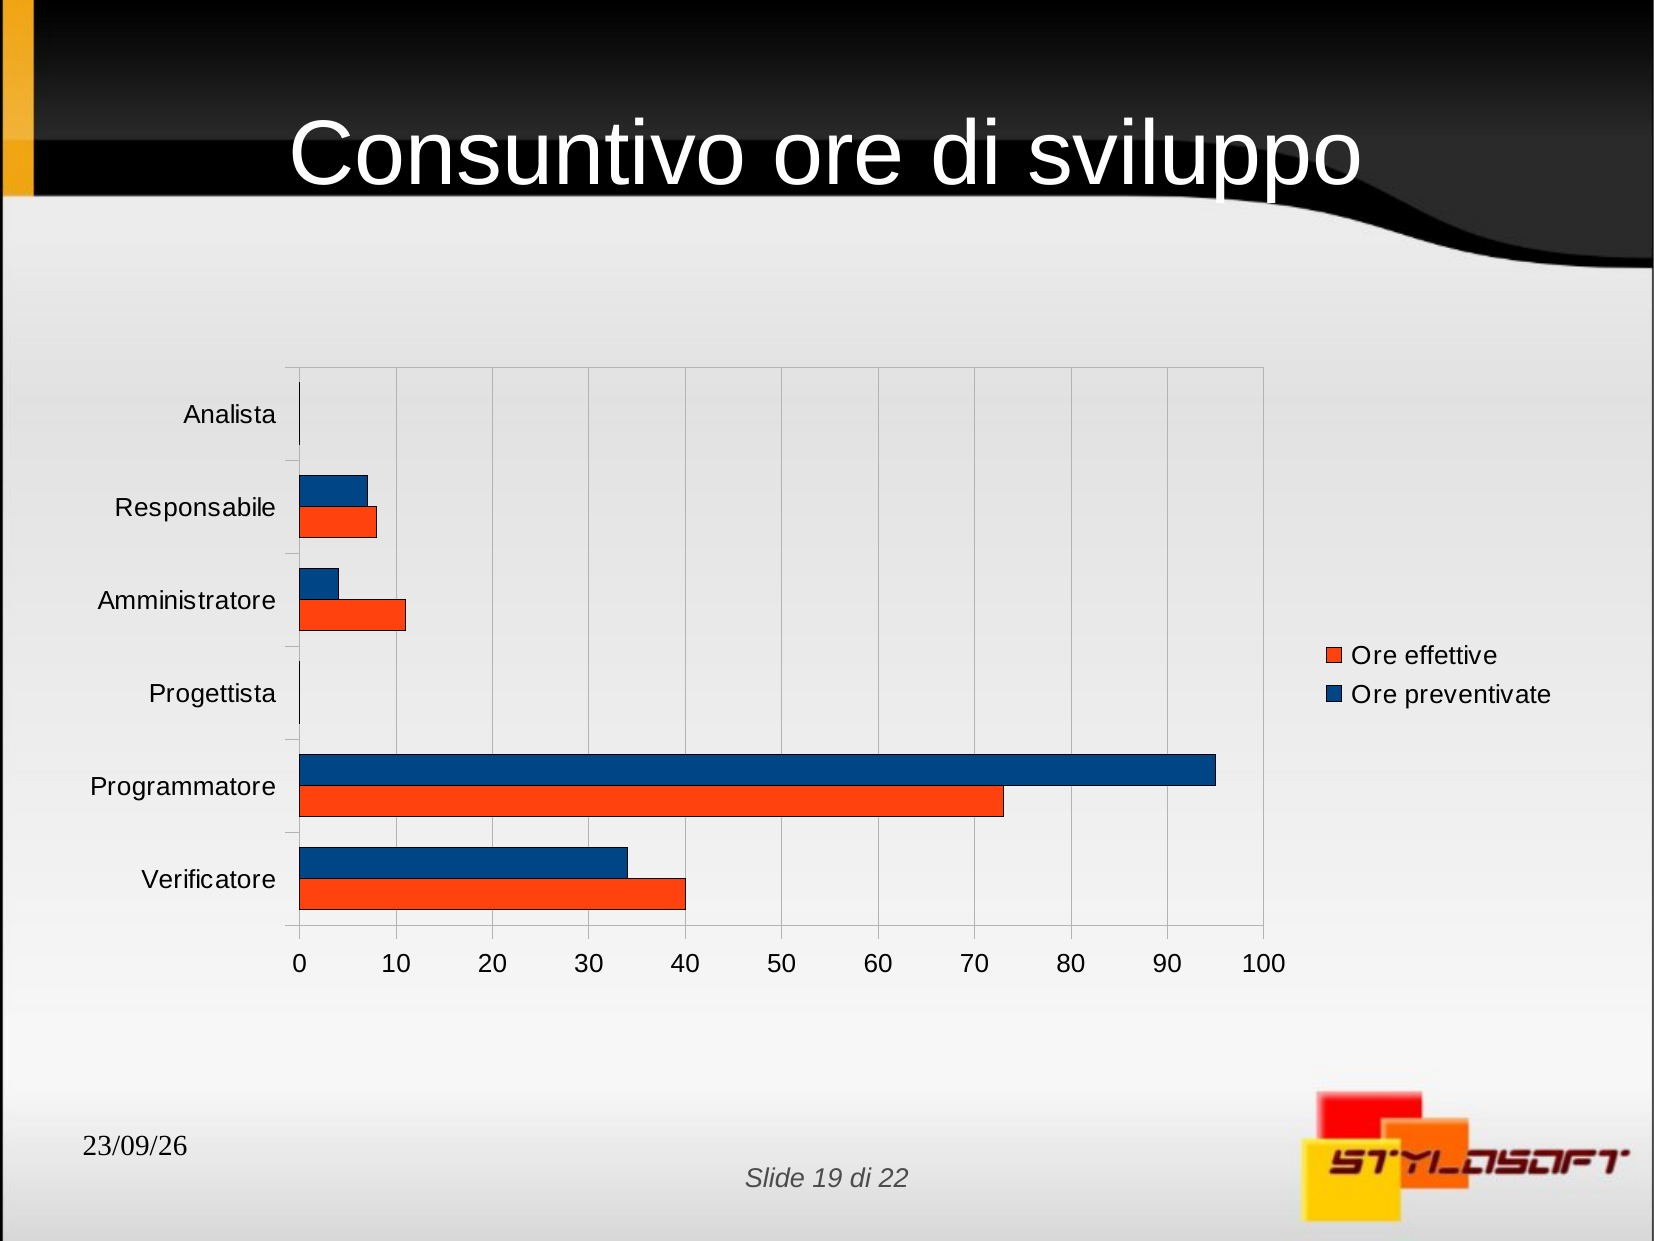

# Consuntivo ore di sviluppo
### Chart
| Category | Ore preventivate | Ore effettive |
|---|---|---|
| Analista | 0.0 | 0.0 |
| Responsabile | 7.0 | 8.0 |
| Amministratore | 4.0 | 11.0 |
| Progettista | 0.0 | 0.0 |
| Programmatore | 95.0 | 73.0 |
| Verificatore | 34.0 | 40.0 |
Slide di 22